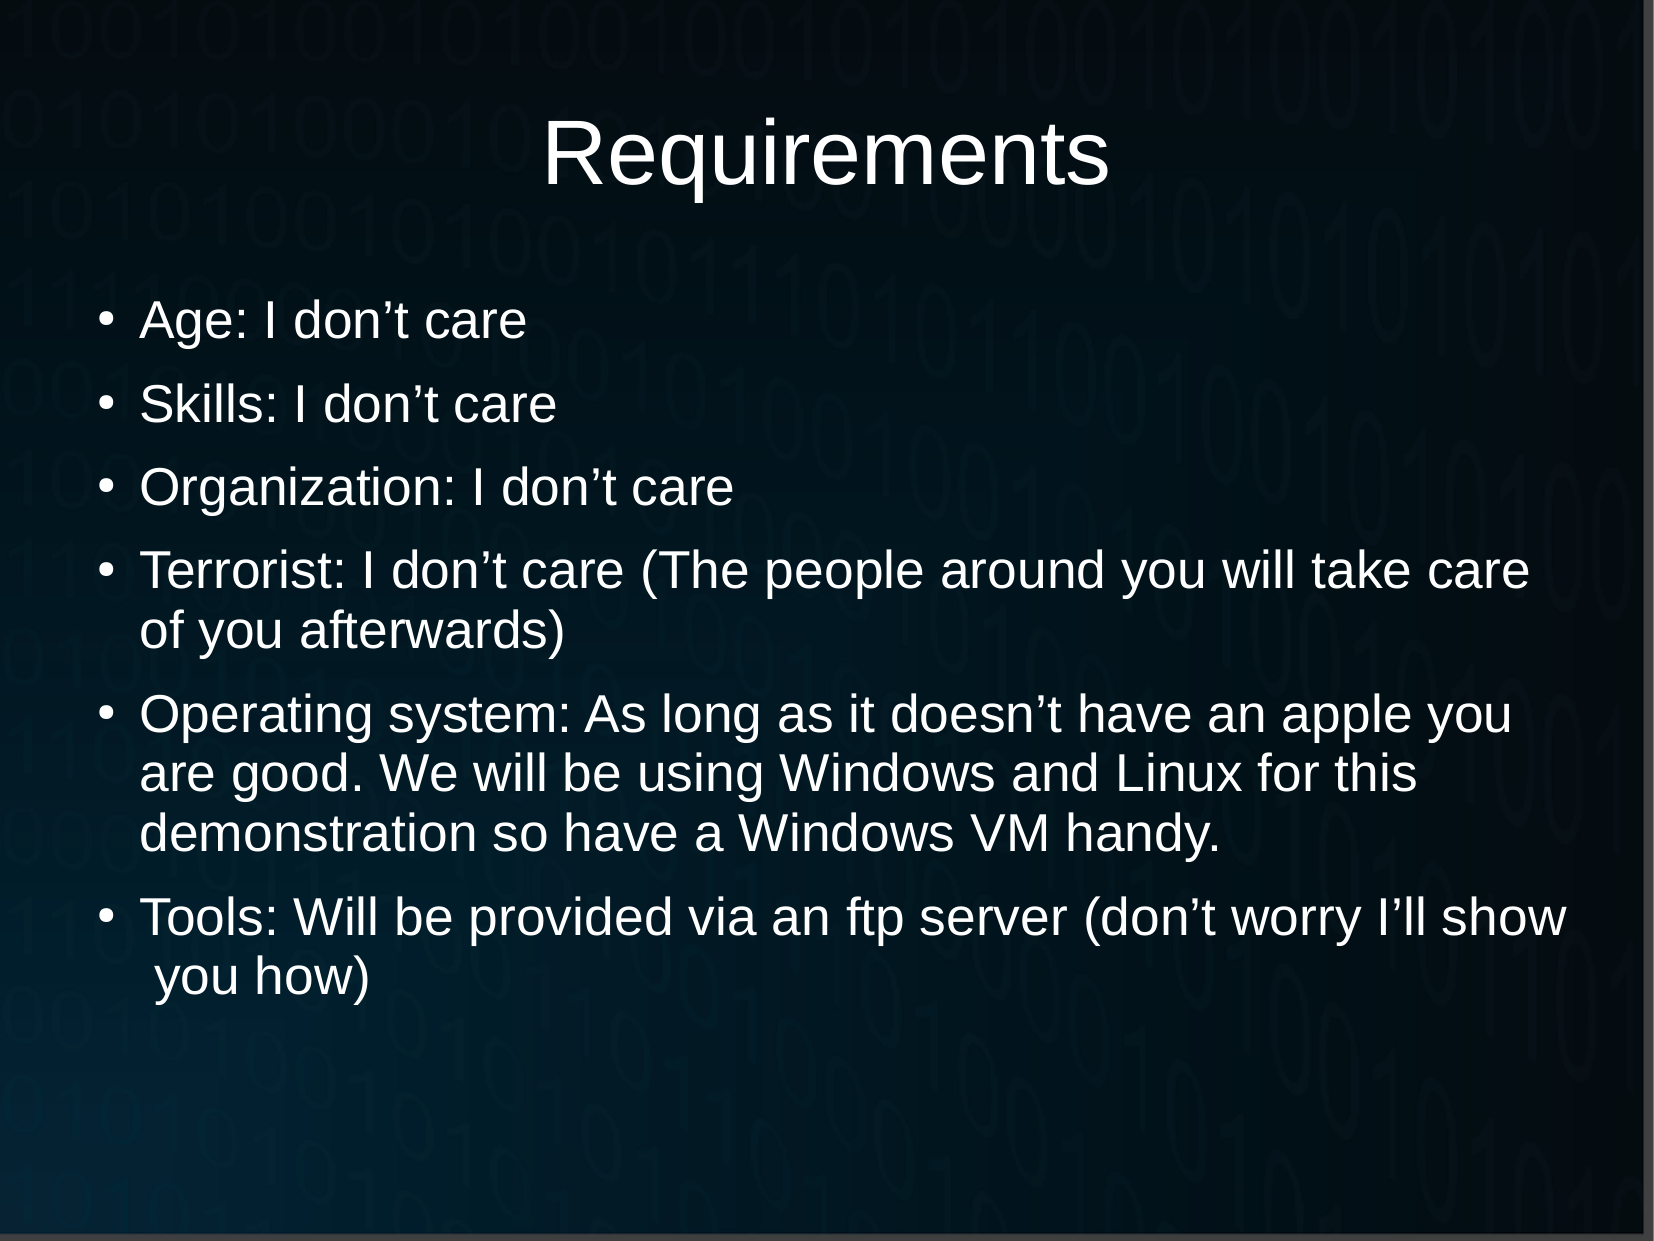

# Requirements
Age: I don’t care
Skills: I don’t care
Organization: I don’t care
Terrorist: I don’t care (The people around you will take care of you afterwards)
Operating system: As long as it doesn’t have an apple you are good. We will be using Windows and Linux for this demonstration so have a Windows VM handy.
Tools: Will be provided via an ftp server (don’t worry I’ll show you how)